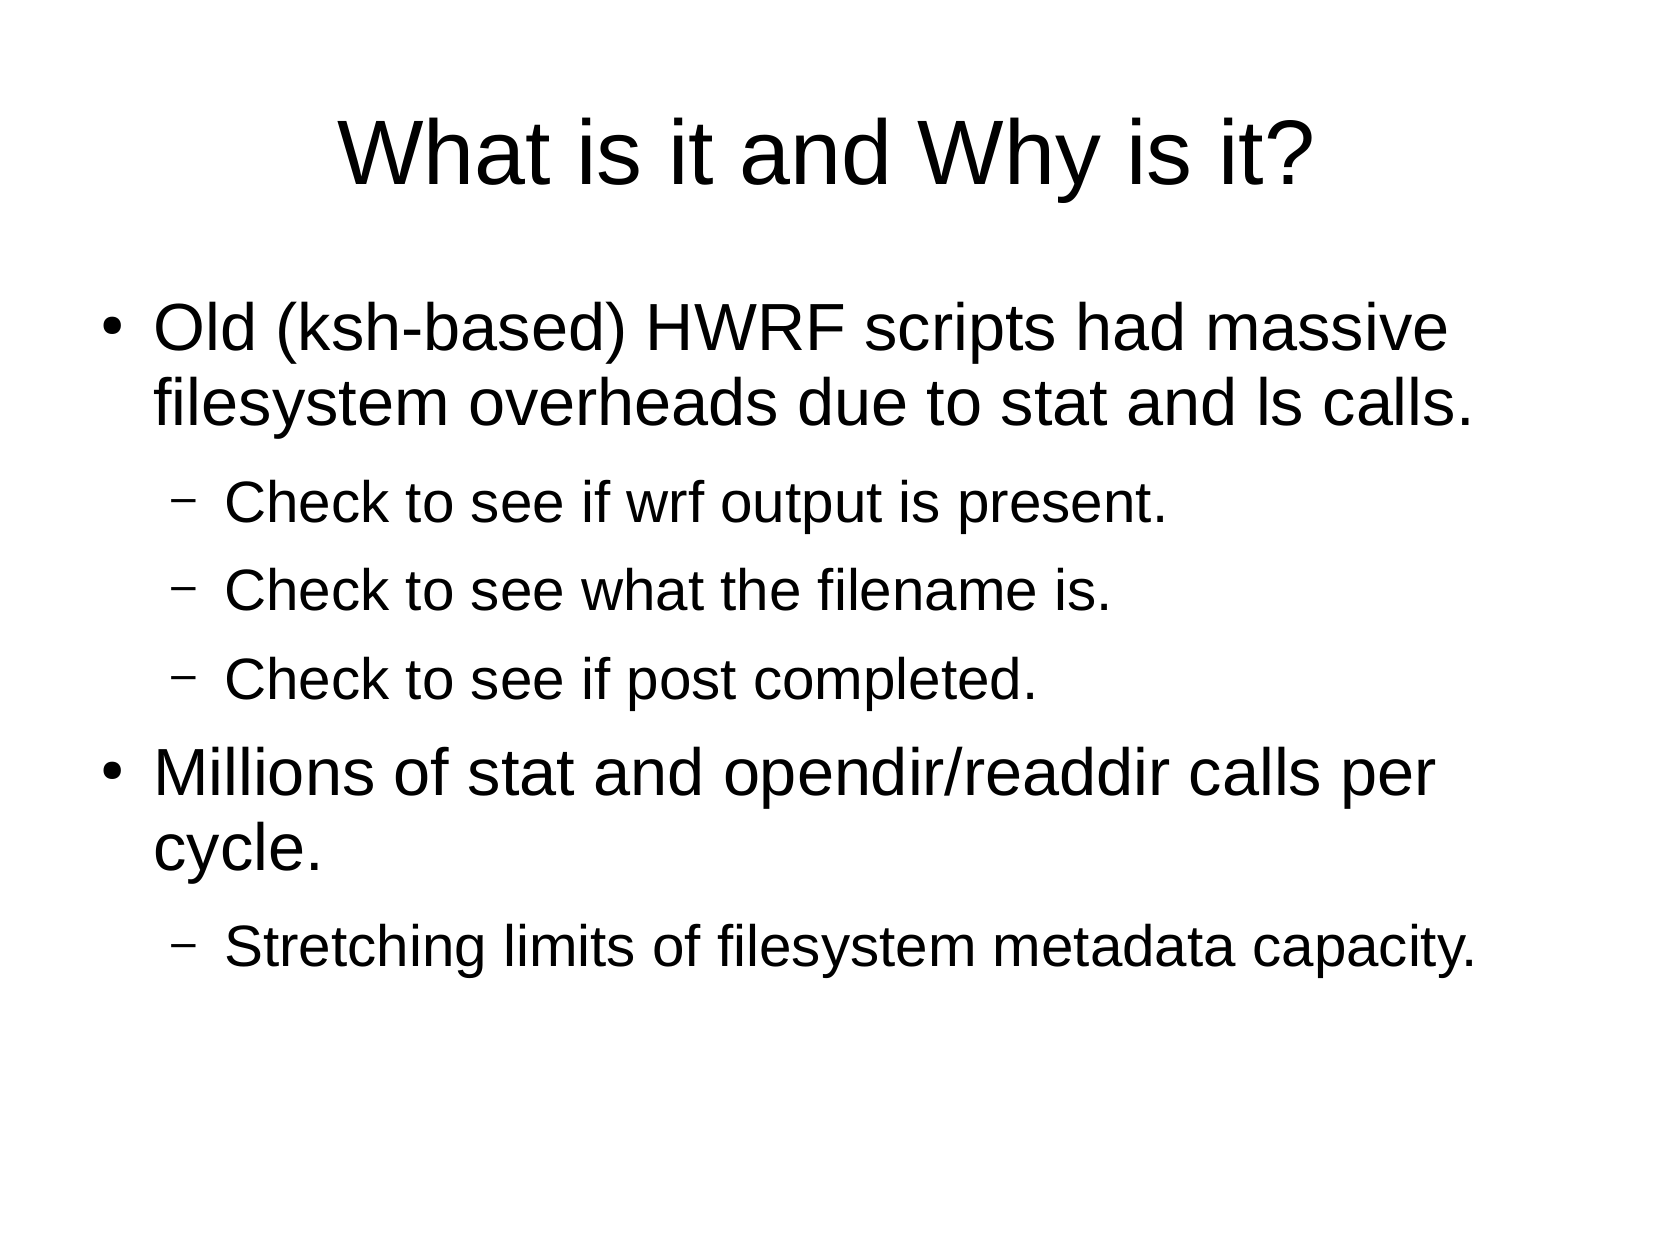

# What is it and Why is it?
Old (ksh-based) HWRF scripts had massive filesystem overheads due to stat and ls calls.
Check to see if wrf output is present.
Check to see what the filename is.
Check to see if post completed.
Millions of stat and opendir/readdir calls per cycle.
Stretching limits of filesystem metadata capacity.